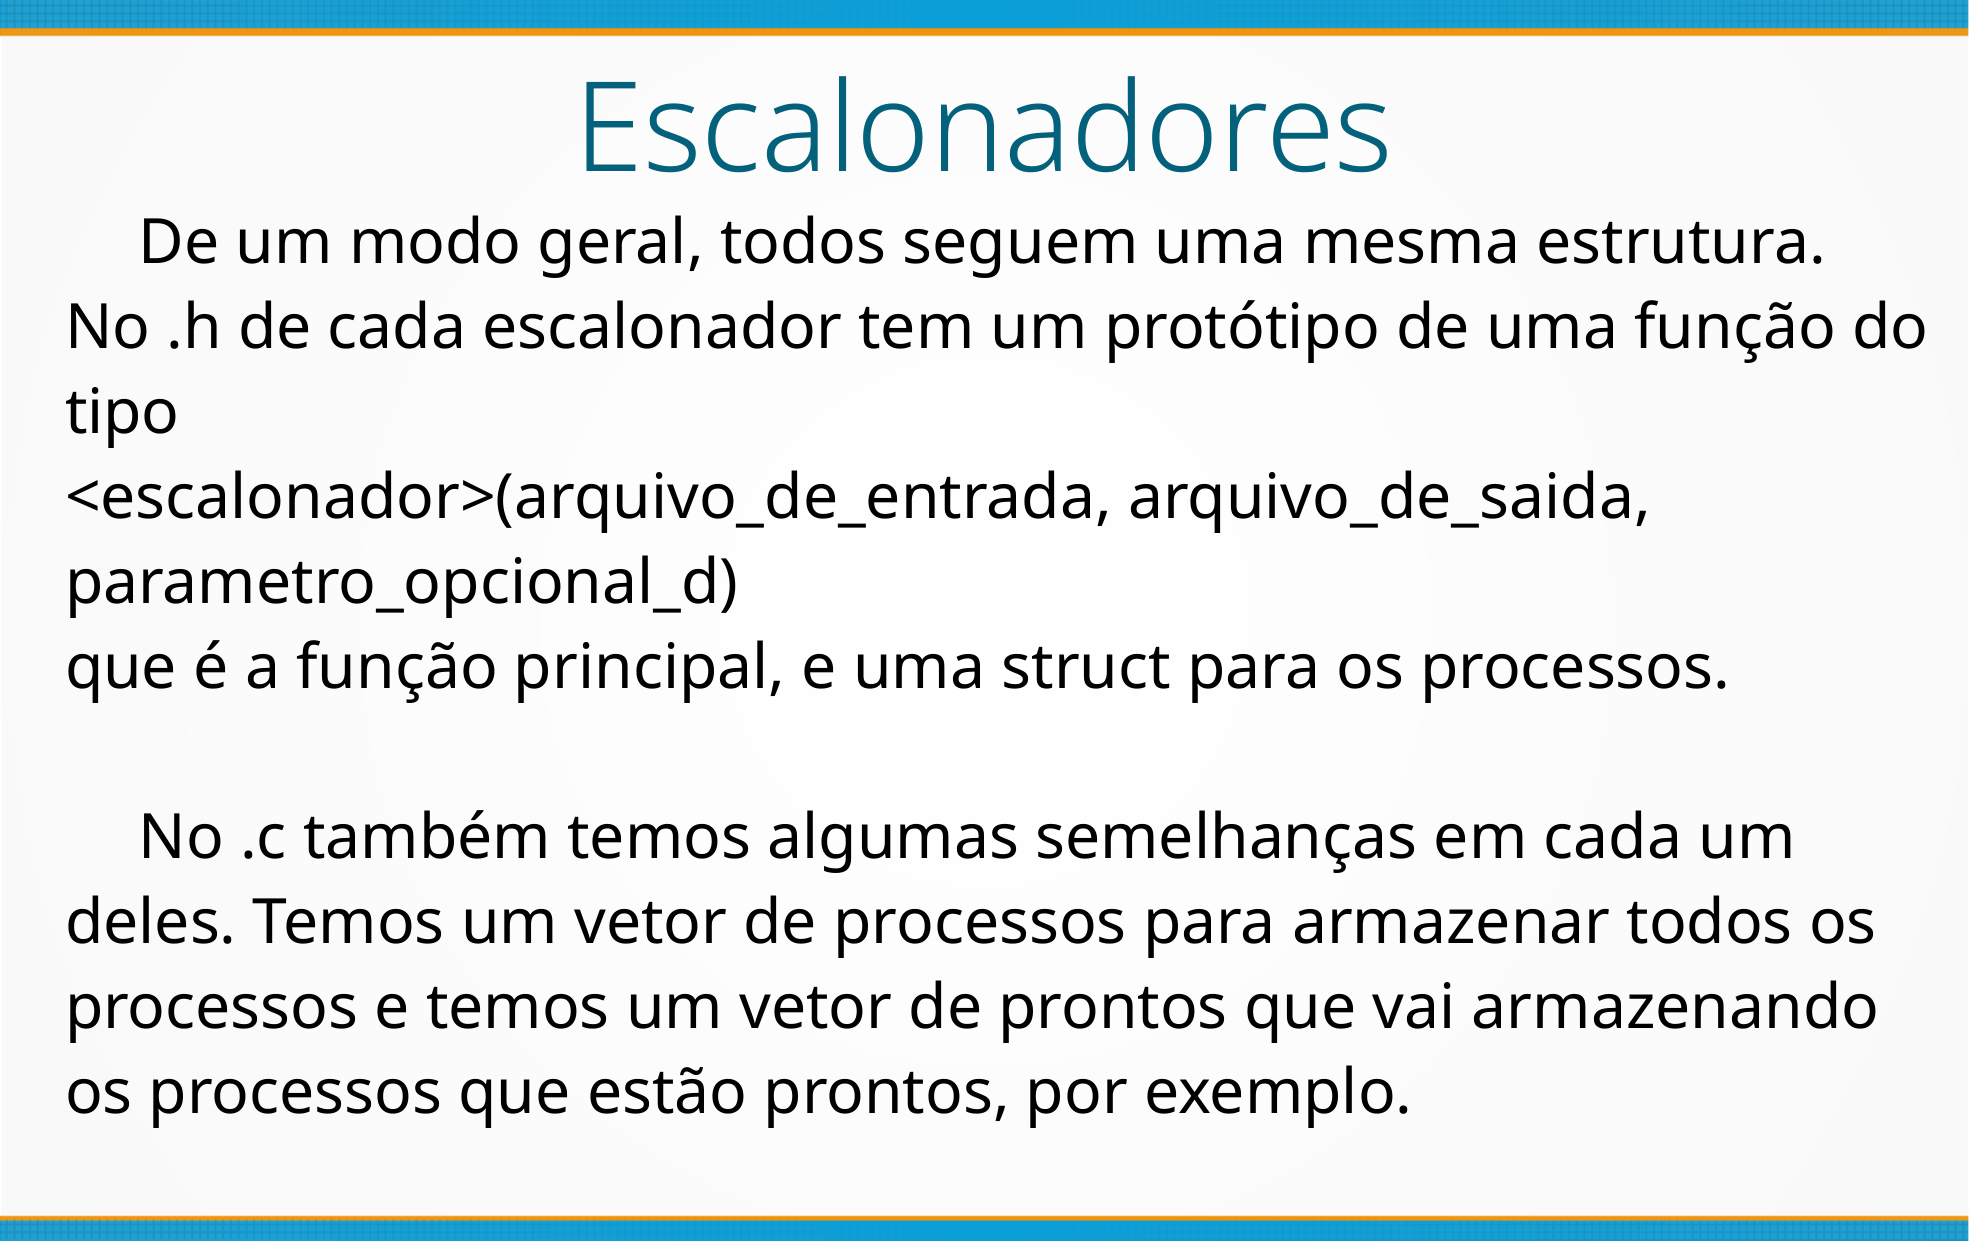

# Escalonadores
	De um modo geral, todos seguem uma mesma estrutura.
No .h de cada escalonador tem um protótipo de uma função do tipo
<escalonador>(arquivo_de_entrada, arquivo_de_saida, parametro_opcional_d)
que é a função principal, e uma struct para os processos.
	No .c também temos algumas semelhanças em cada um deles. Temos um vetor de processos para armazenar todos os processos e temos um vetor de prontos que vai armazenando os processos que estão prontos, por exemplo.